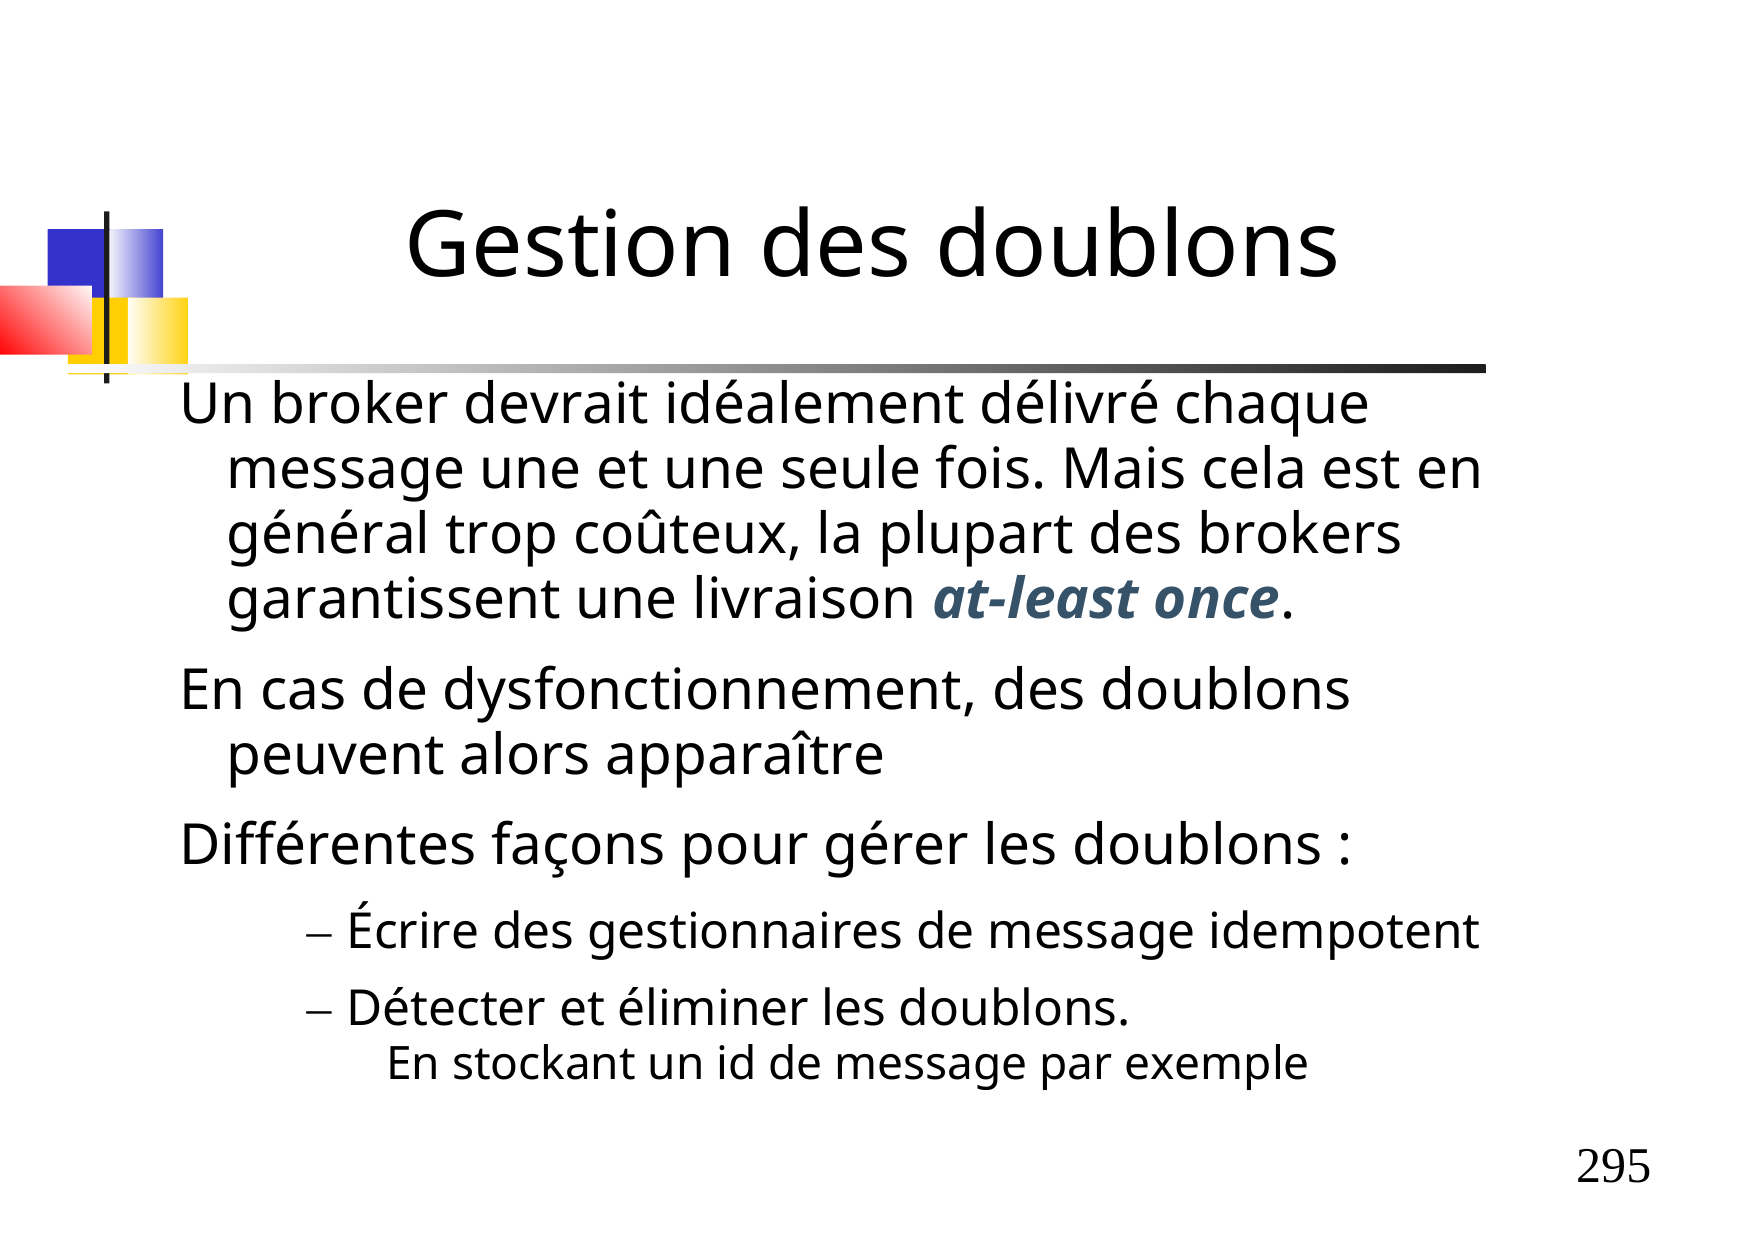

# Gestion des doublons
Un broker devrait idéalement délivré chaque message une et une seule fois. Mais cela est en général trop coûteux, la plupart des brokers garantissent une livraison at-least once.
En cas de dysfonctionnement, des doublons peuvent alors apparaître
Différentes façons pour gérer les doublons :
Écrire des gestionnaires de message idempotent
Détecter et éliminer les doublons.
En stockant un id de message par exemple